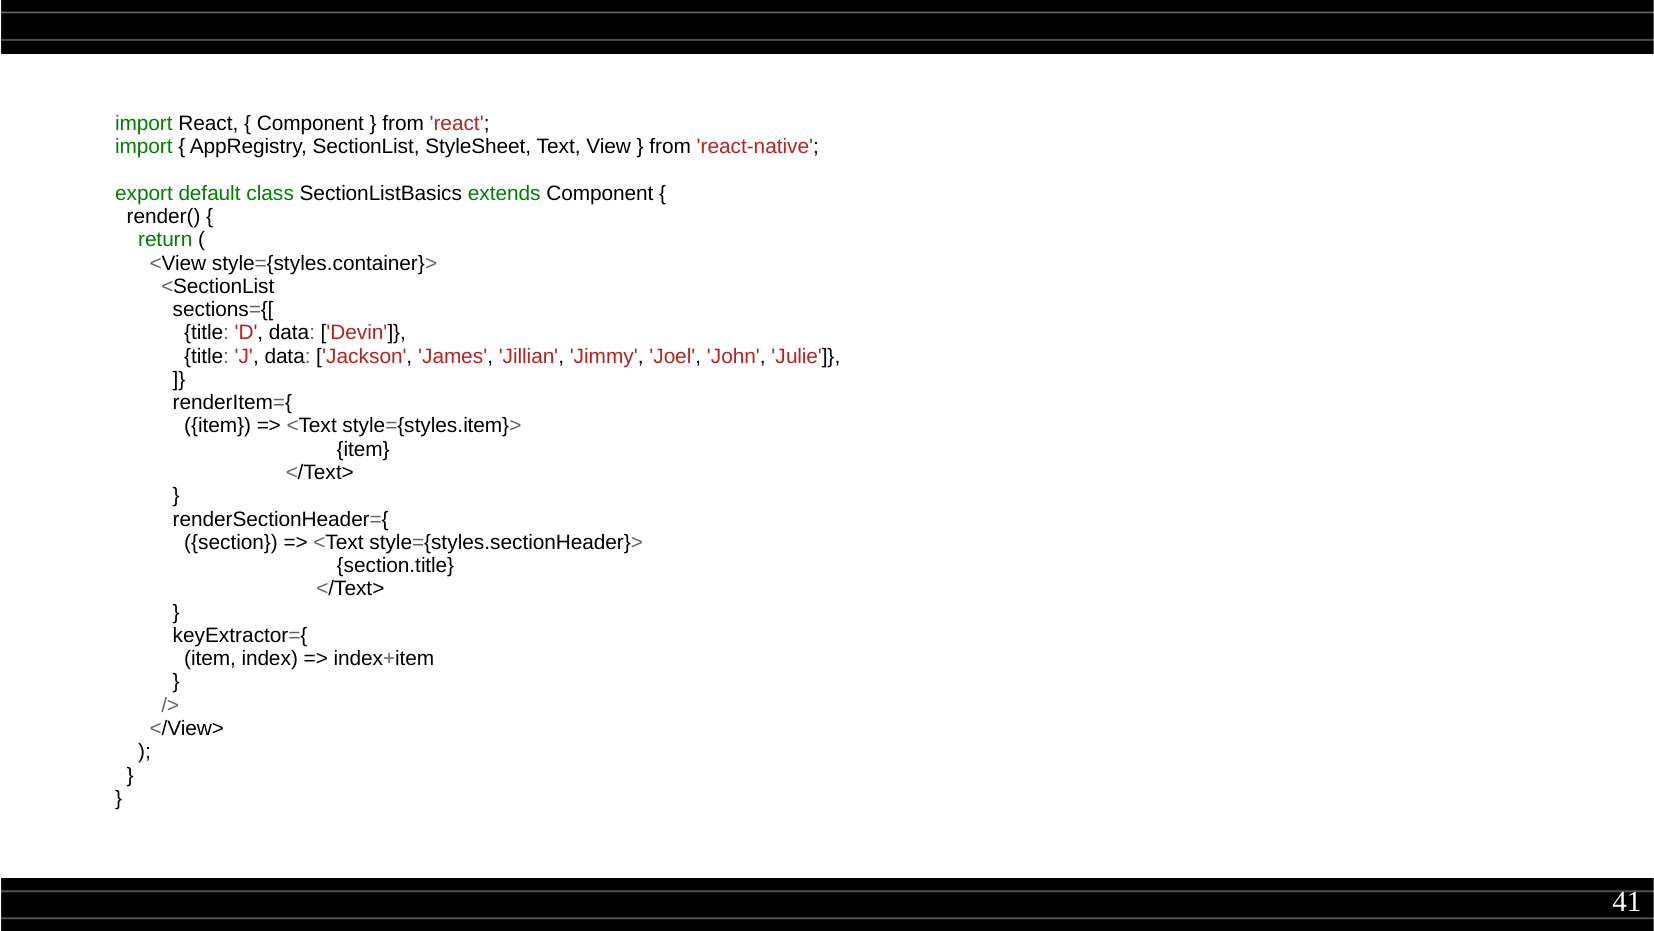

import React, { Component } from 'react';
import { AppRegistry, SectionList, StyleSheet, Text, View } from 'react-native';
export default class SectionListBasics extends Component {
 render() {
 return (
 <View style={styles.container}>
 <SectionList
 sections={[
 {title: 'D', data: ['Devin']},
 {title: 'J', data: ['Jackson', 'James', 'Jillian', 'Jimmy', 'Joel', 'John', 'Julie']},
 ]}
 renderItem={
 ({item}) => <Text style={styles.item}>
 	{item}
 	 </Text>
 }
 renderSectionHeader={
 ({section}) => <Text style={styles.sectionHeader}>
 	{section.title}
 </Text>
 }
 keyExtractor={
 (item, index) => index+item
 }
 />
 </View>
 );
 }
}